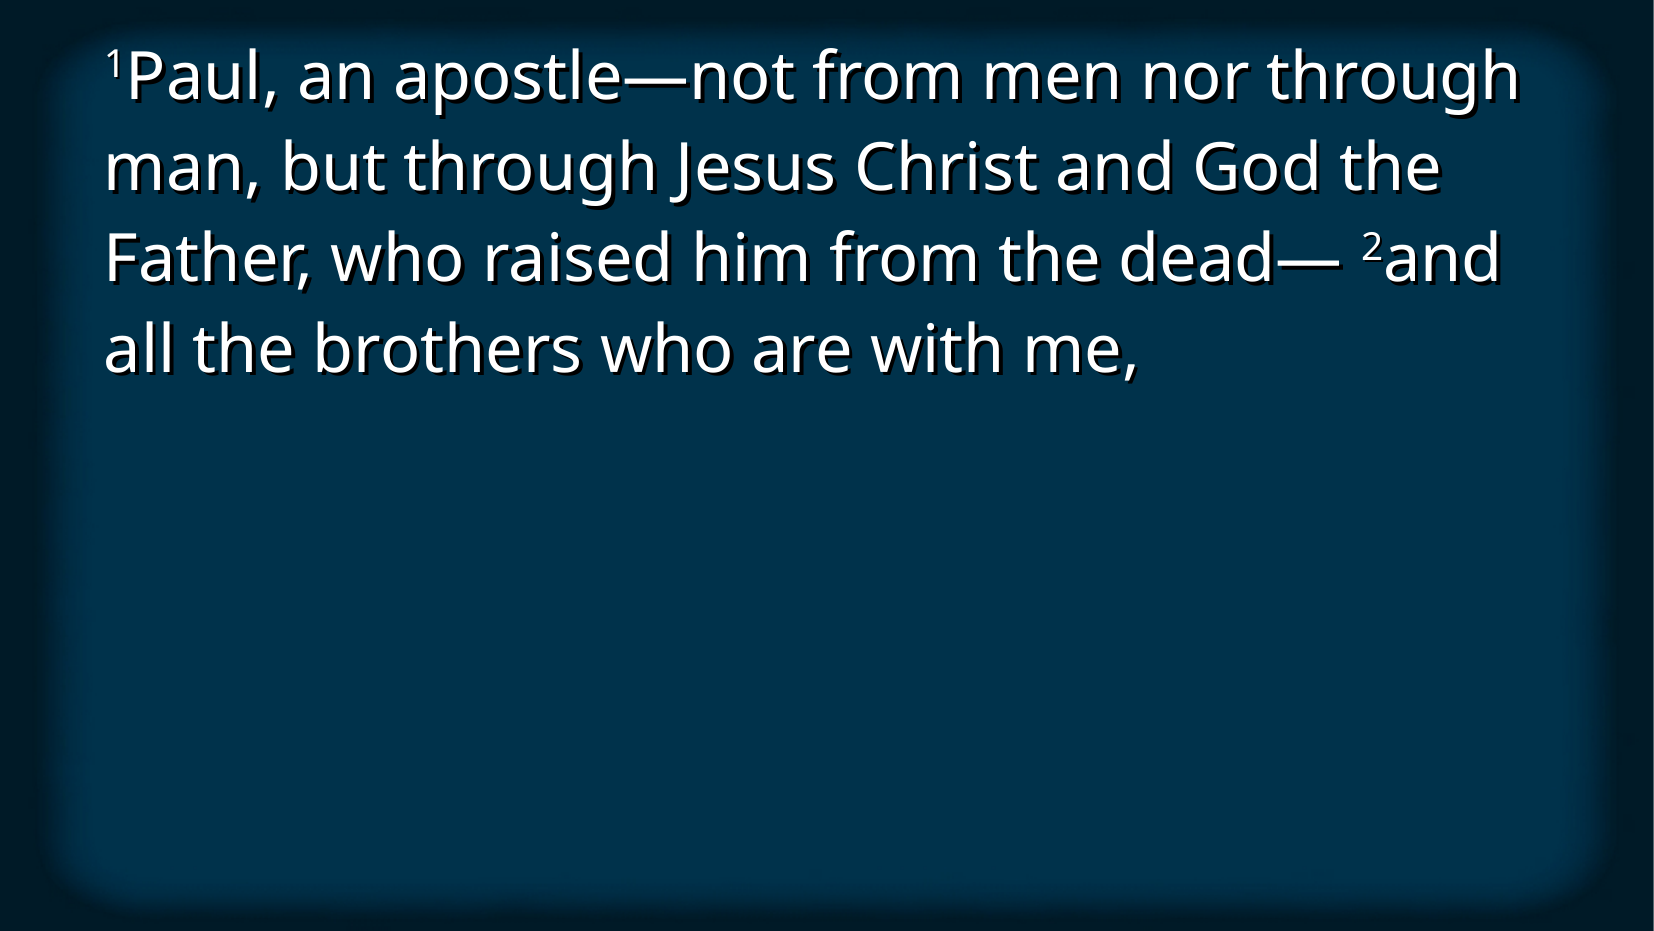

1Paul, an apostle—not from men nor through man, but through Jesus Christ and God the Father, who raised him from the dead— 2and all the brothers who are with me,